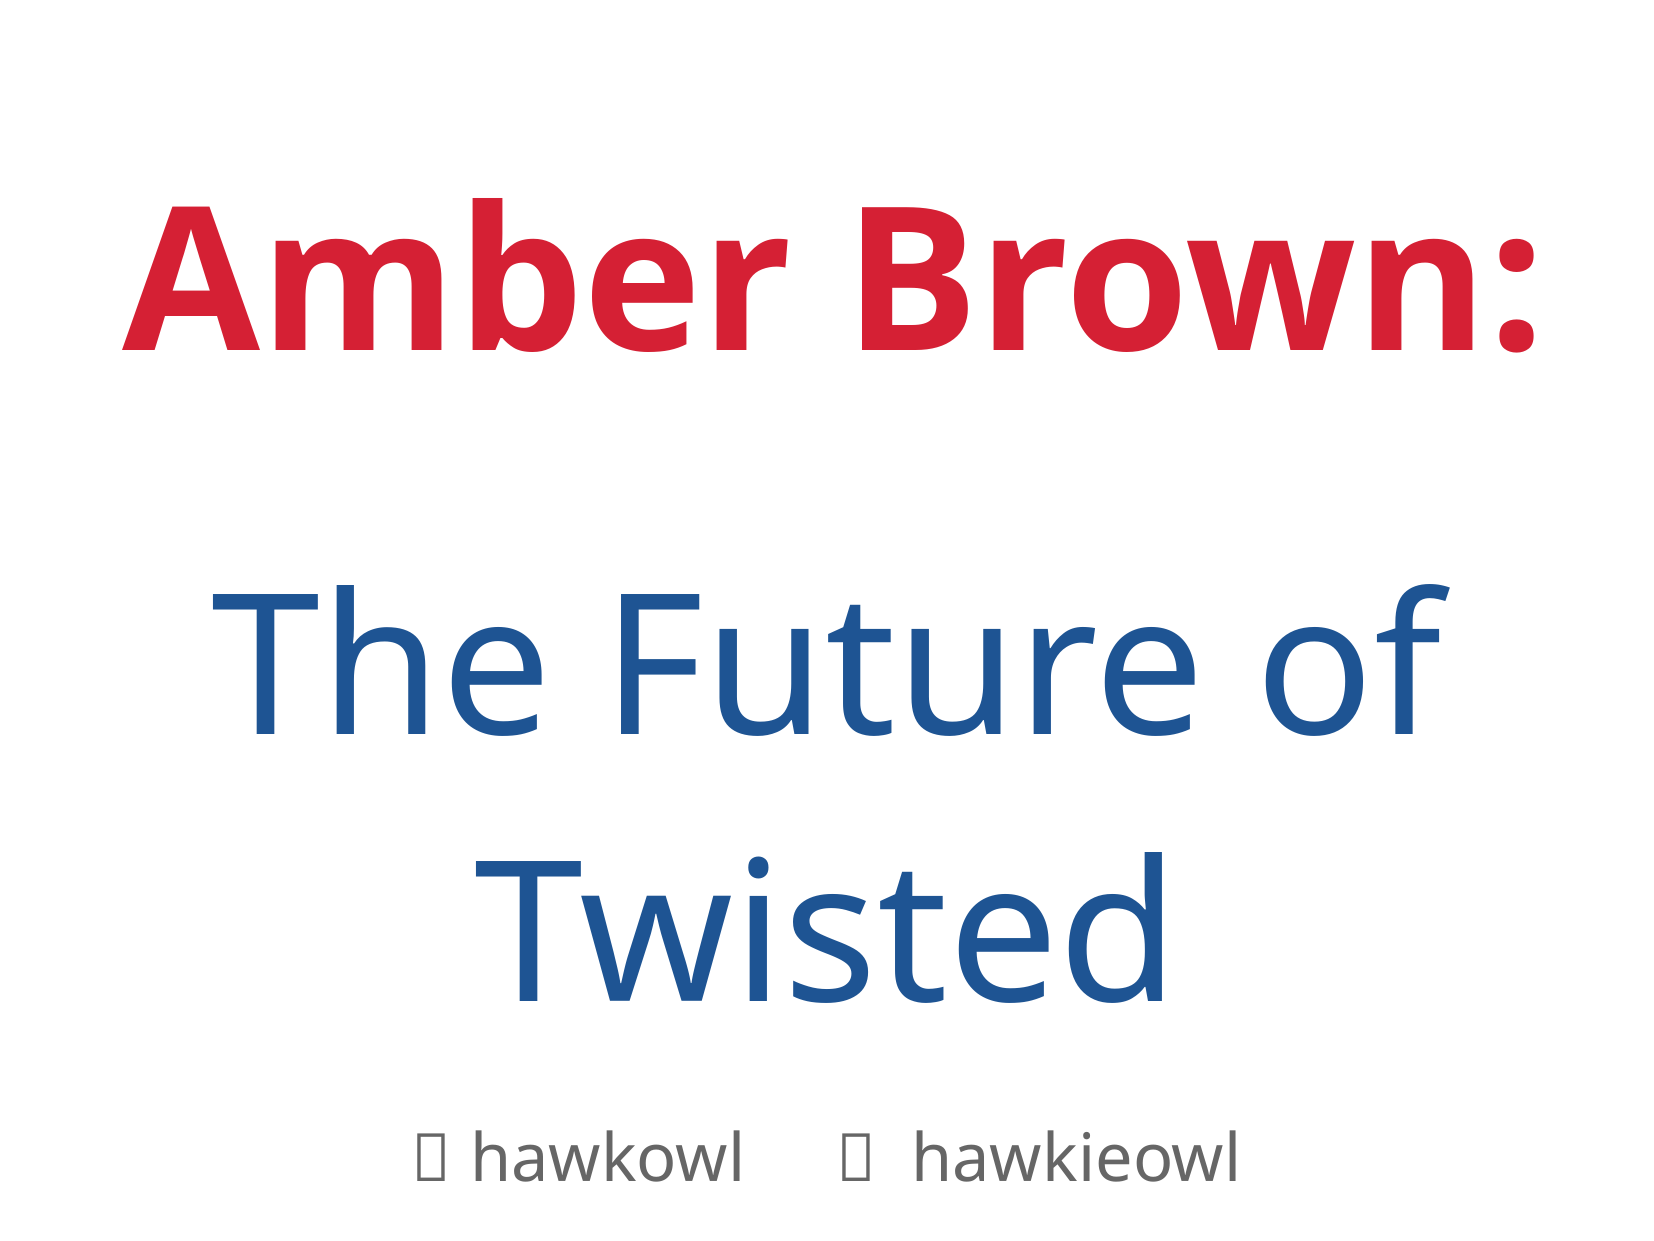

Amber Brown:
# The Future of Twisted
 hawkowl  hawkieowl